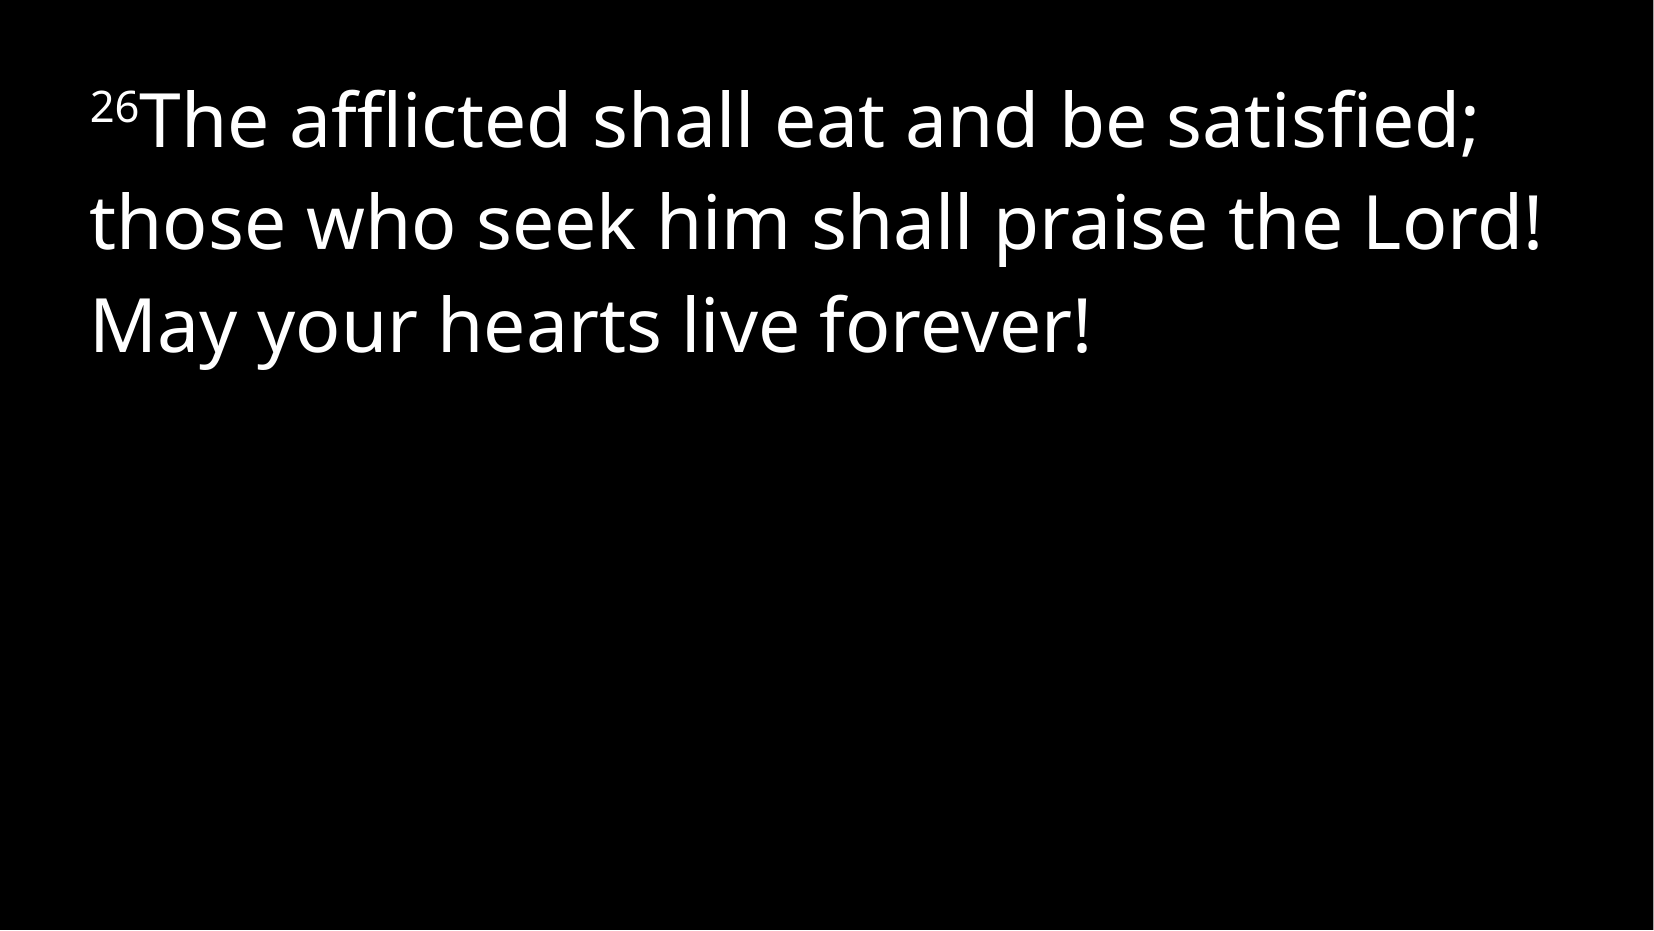

26The afflicted shall eat and be satisfied;
those who seek him shall praise the Lord!
May your hearts live forever!